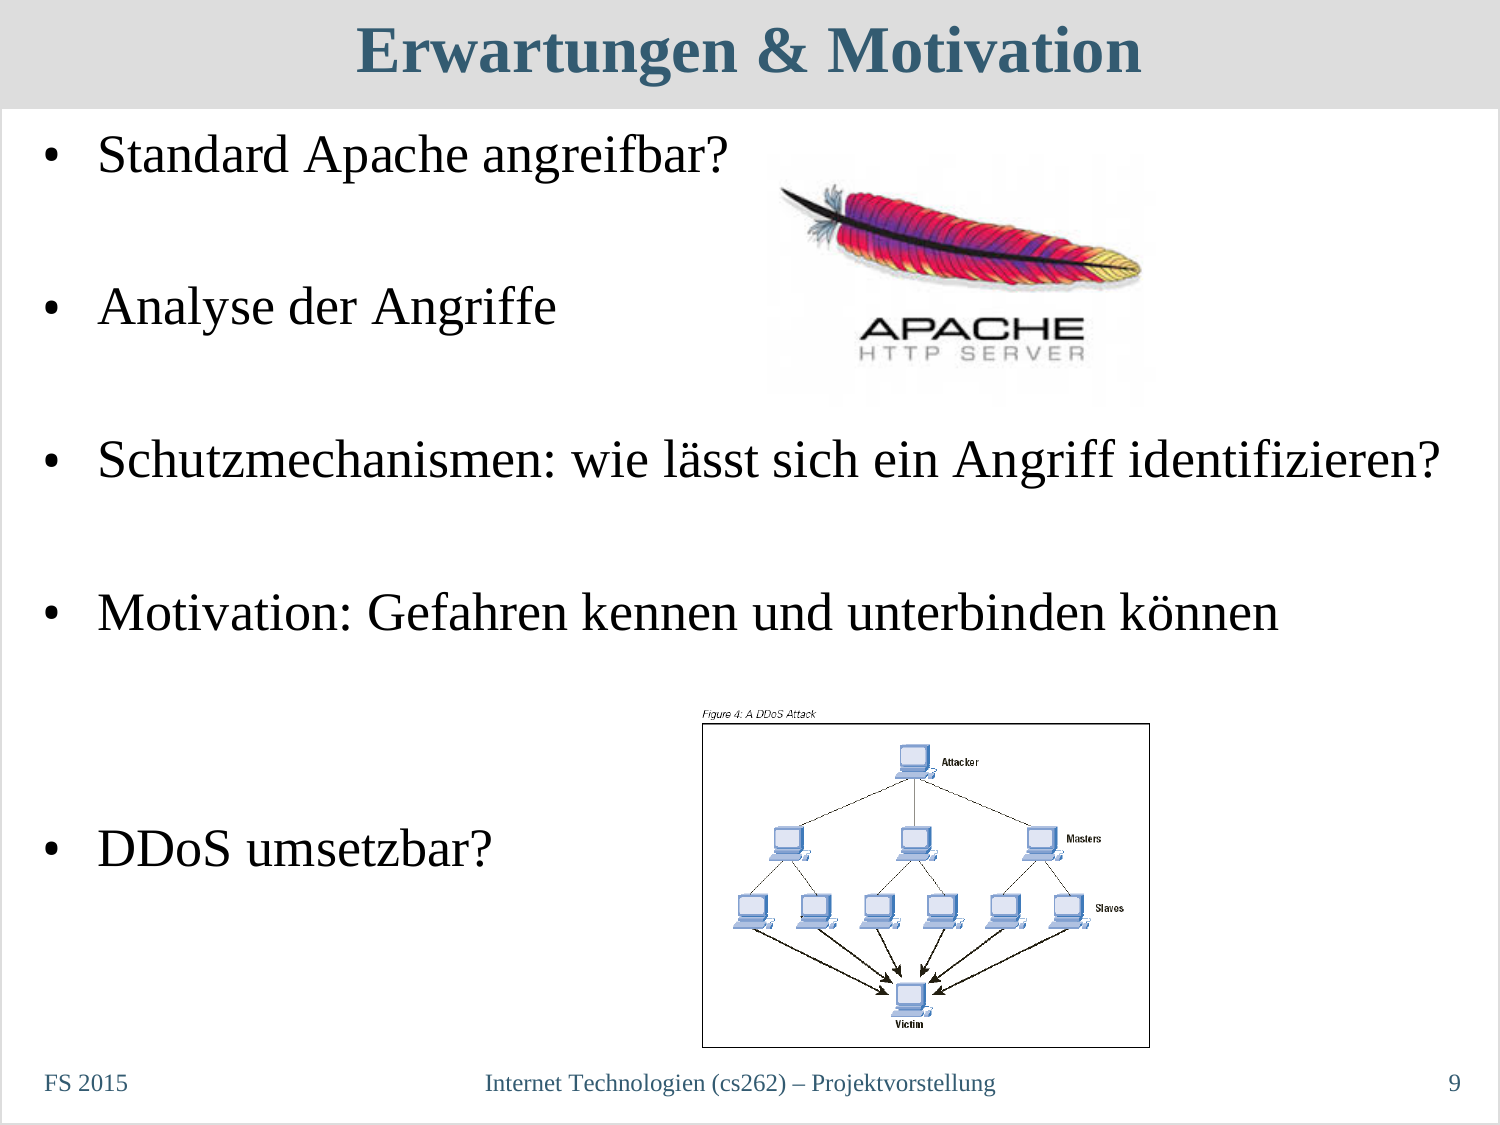

Erwartungen & Motivation
# Standard Apache angreifbar?
Analyse der Angriffe
Schutzmechanismen: wie lässt sich ein Angriff identifizieren?
Motivation: Gefahren kennen und unterbinden können
DDoS umsetzbar?
FS 2015
Internet Technologien (cs262) – Projektvorstellung